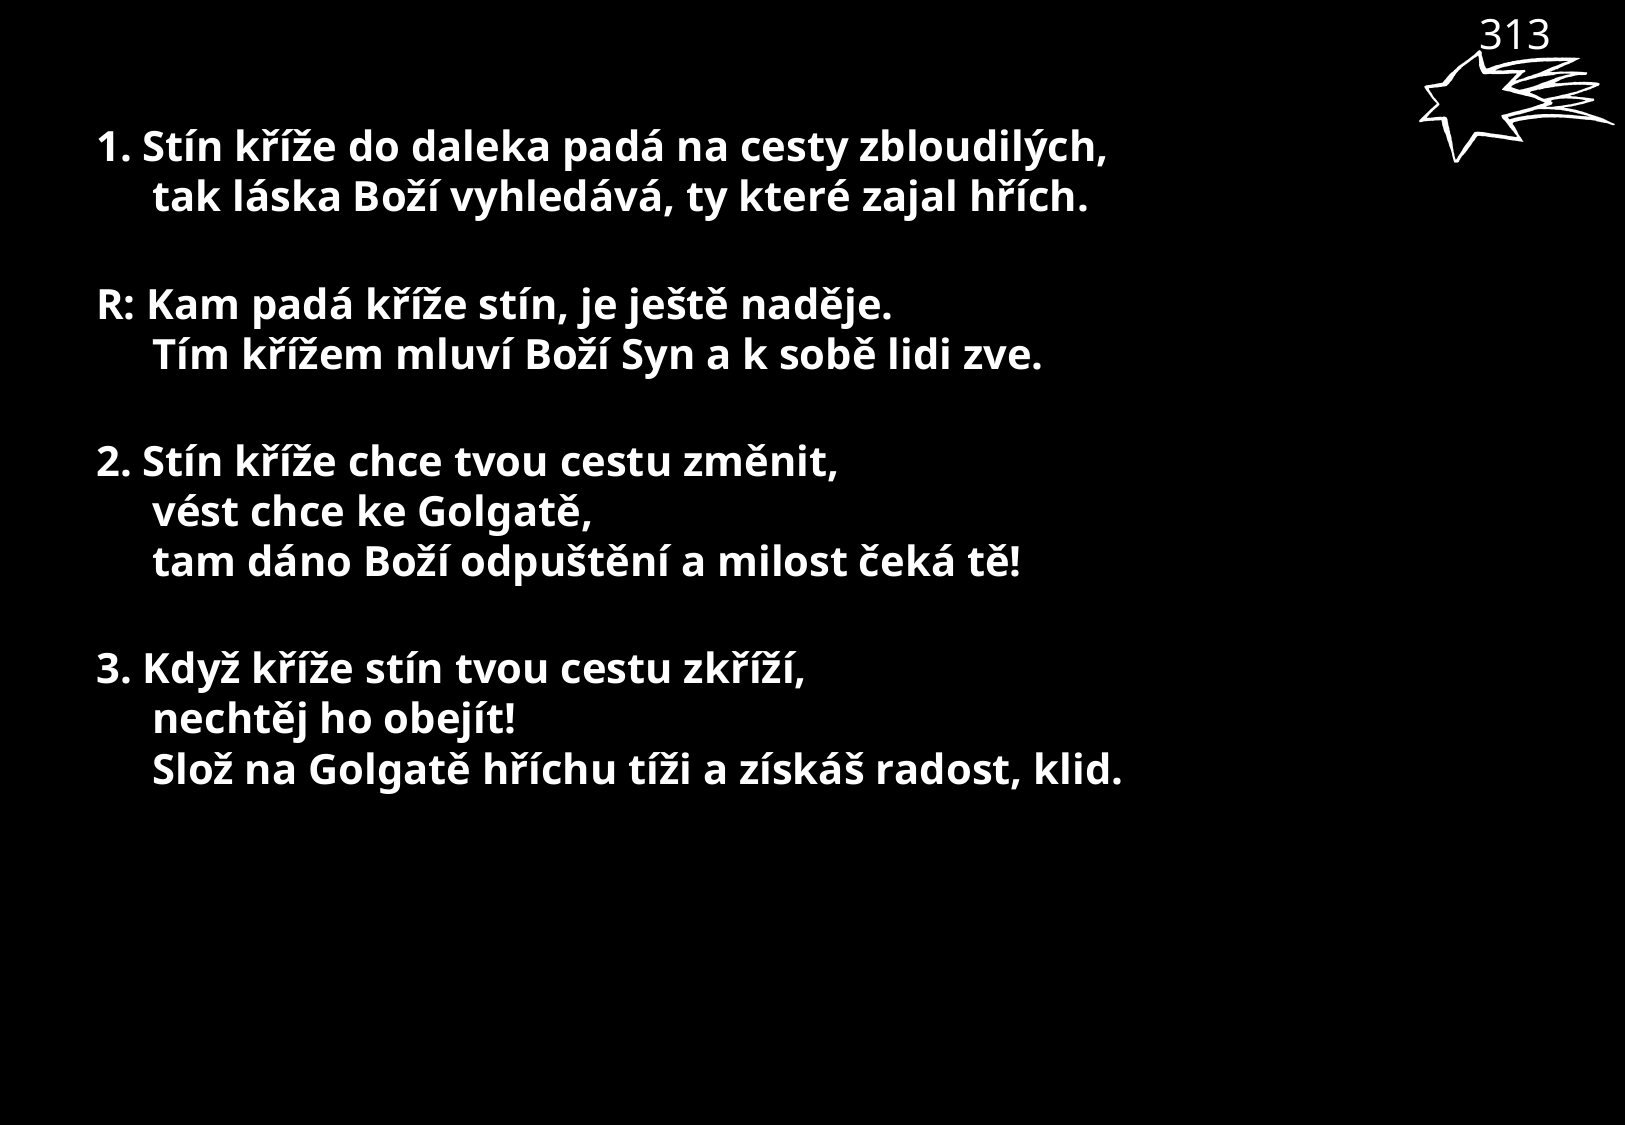

313
# 1. Stín kříže do daleka padá na cesty zbloudilých, tak láska Boží vyhledává, ty které zajal hřích.
R: Kam padá kříže stín, je ještě naděje.
Tím křížem mluví Boží Syn a k sobě lidi zve.
2. Stín kříže chce tvou cestu změnit,
vést chce ke Golgatě,
tam dáno Boží odpuštění a milost čeká tě!
3. Když kříže stín tvou cestu zkříží,
nechtěj ho obejít!
Slož na Golgatě hříchu tíži a získáš radost, klid.